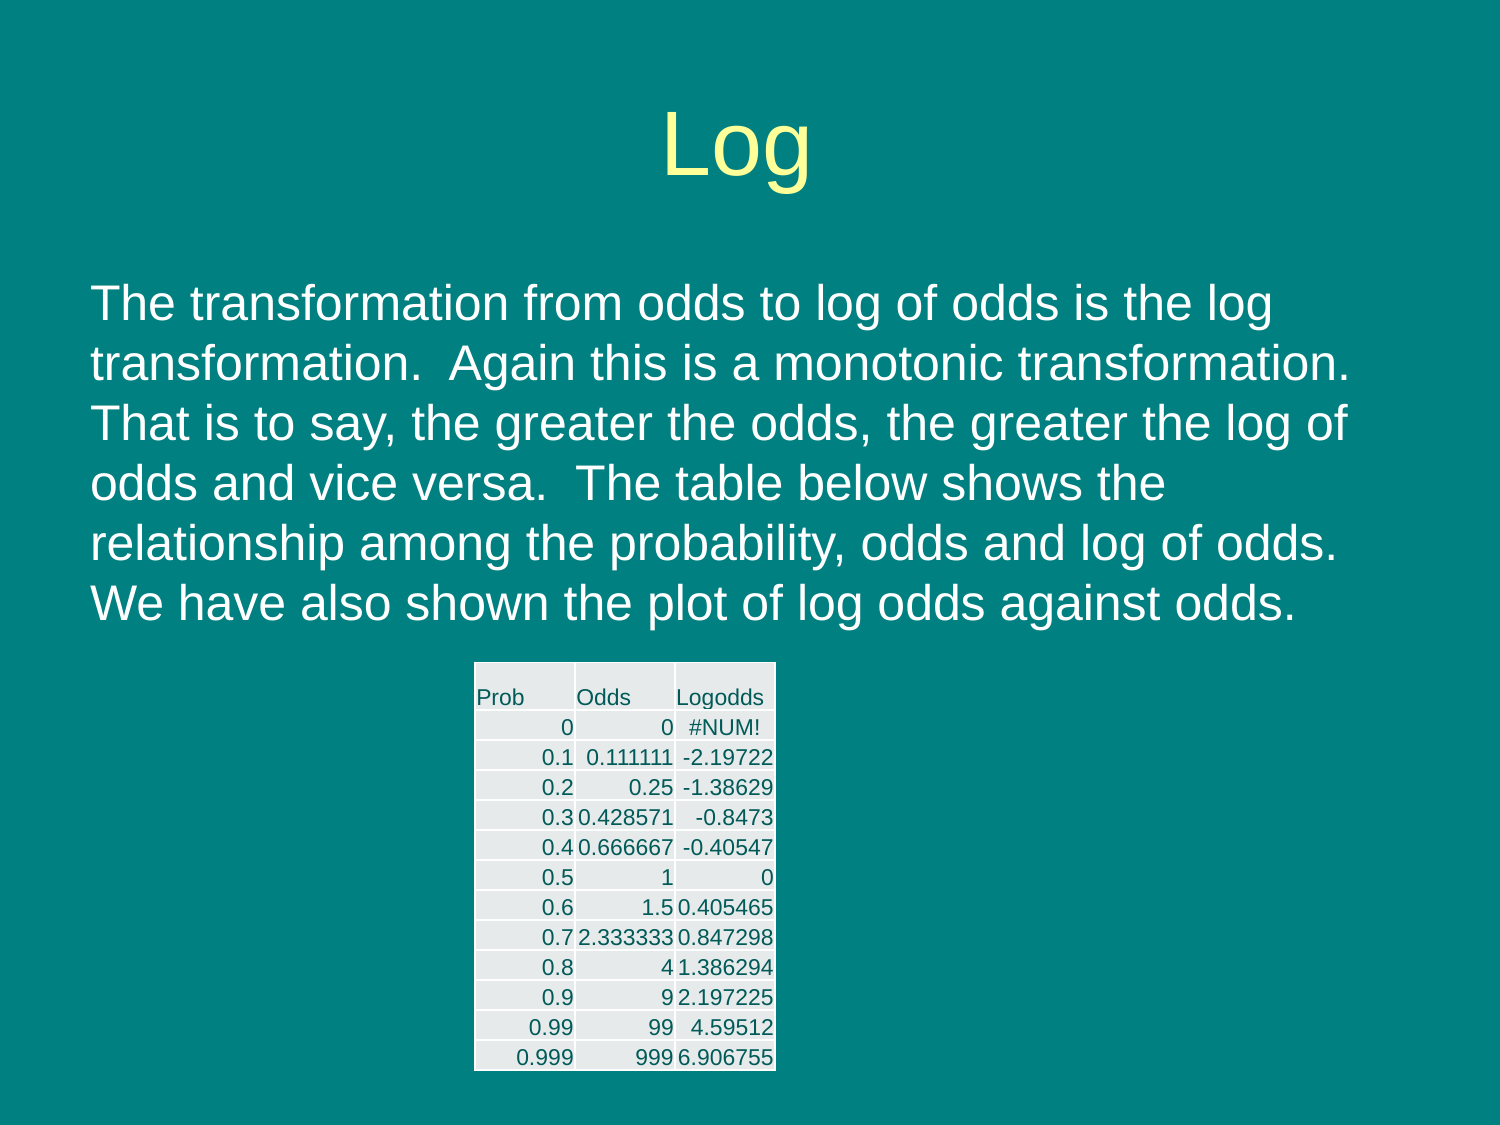

# Log
The transformation from odds to log of odds is the log transformation. Again this is a monotonic transformation. That is to say, the greater the odds, the greater the log of odds and vice versa. The table below shows the relationship among the probability, odds and log of odds. We have also shown the plot of log odds against odds.
| Prob | Odds | Logodds |
| --- | --- | --- |
| 0 | 0 | #NUM! |
| 0.1 | 0.111111 | -2.19722 |
| 0.2 | 0.25 | -1.38629 |
| 0.3 | 0.428571 | -0.8473 |
| 0.4 | 0.666667 | -0.40547 |
| 0.5 | 1 | 0 |
| 0.6 | 1.5 | 0.405465 |
| 0.7 | 2.333333 | 0.847298 |
| 0.8 | 4 | 1.386294 |
| 0.9 | 9 | 2.197225 |
| 0.99 | 99 | 4.59512 |
| 0.999 | 999 | 6.906755 |